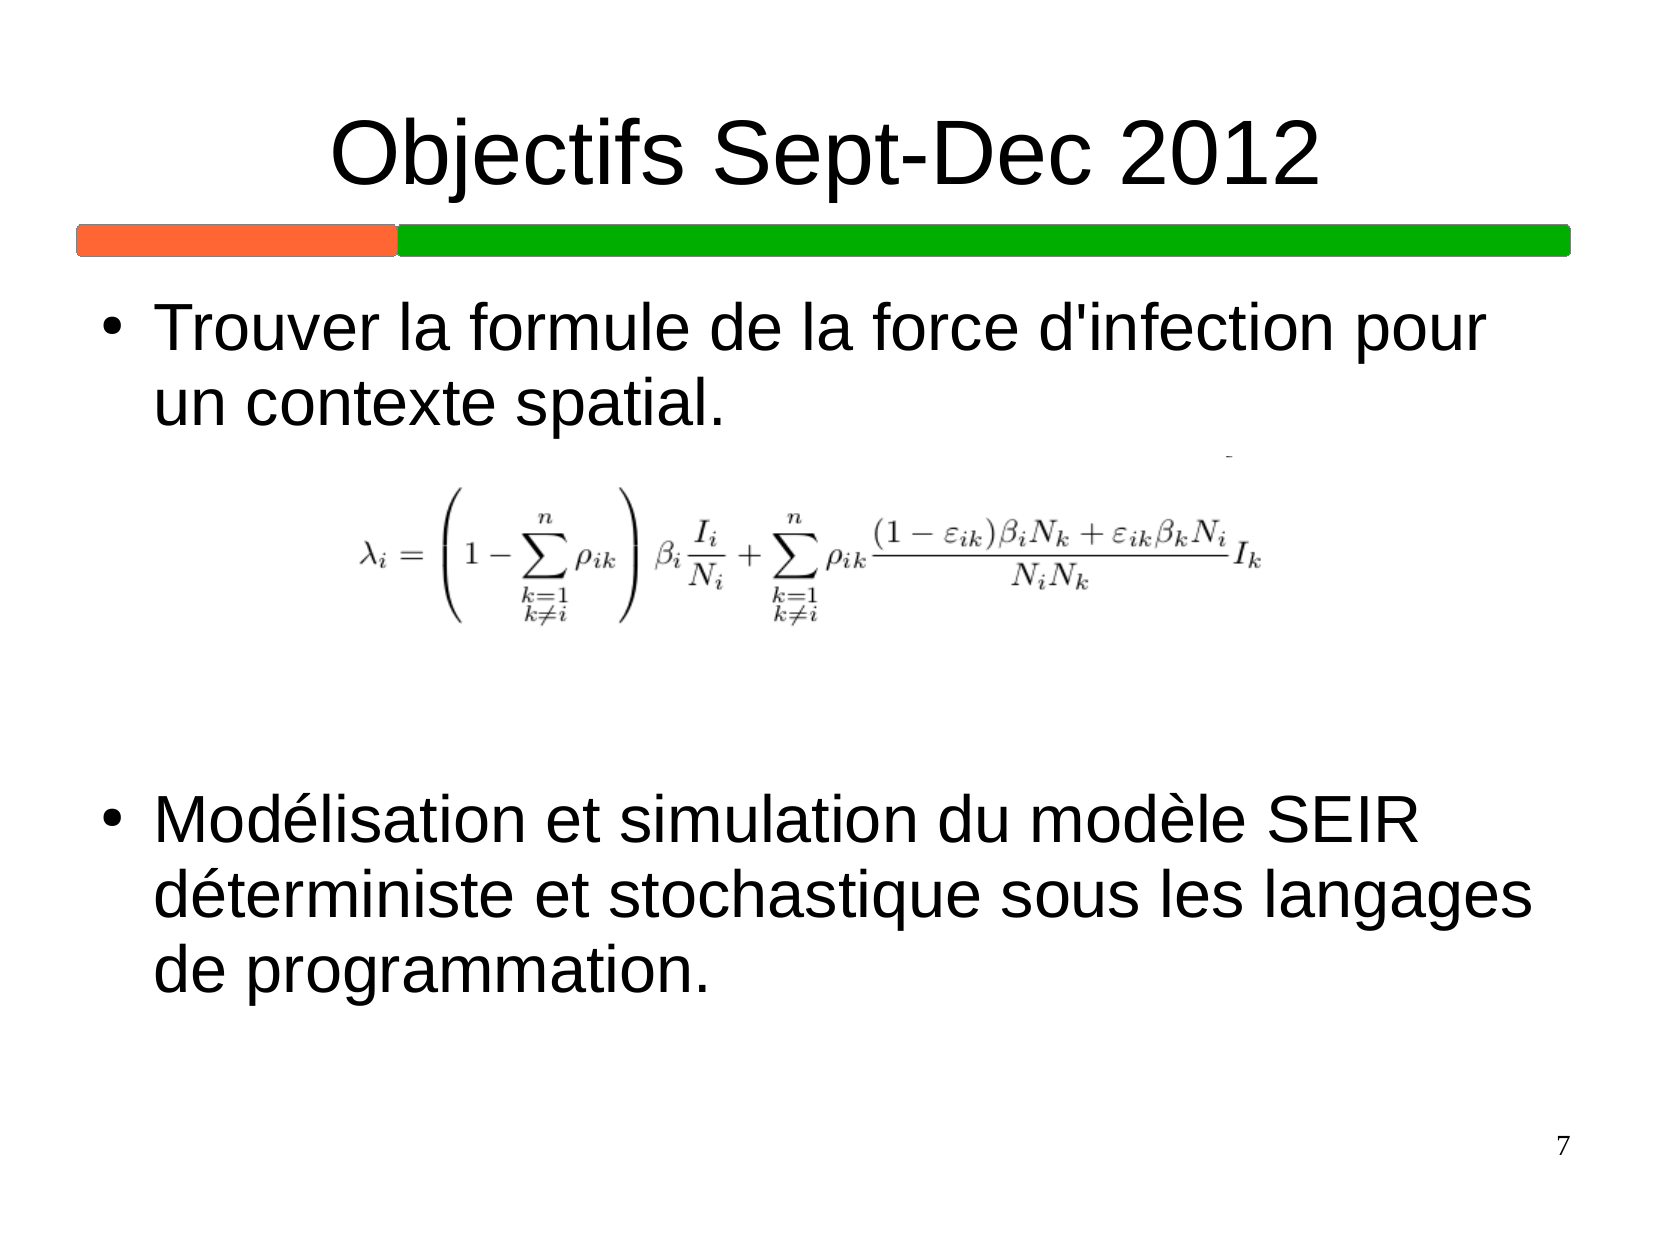

# Objectifs Sept-Dec 2012
Trouver la formule de la force d'infection pour un contexte spatial.
Modélisation et simulation du modèle SEIR déterministe et stochastique sous les langages de programmation.
7